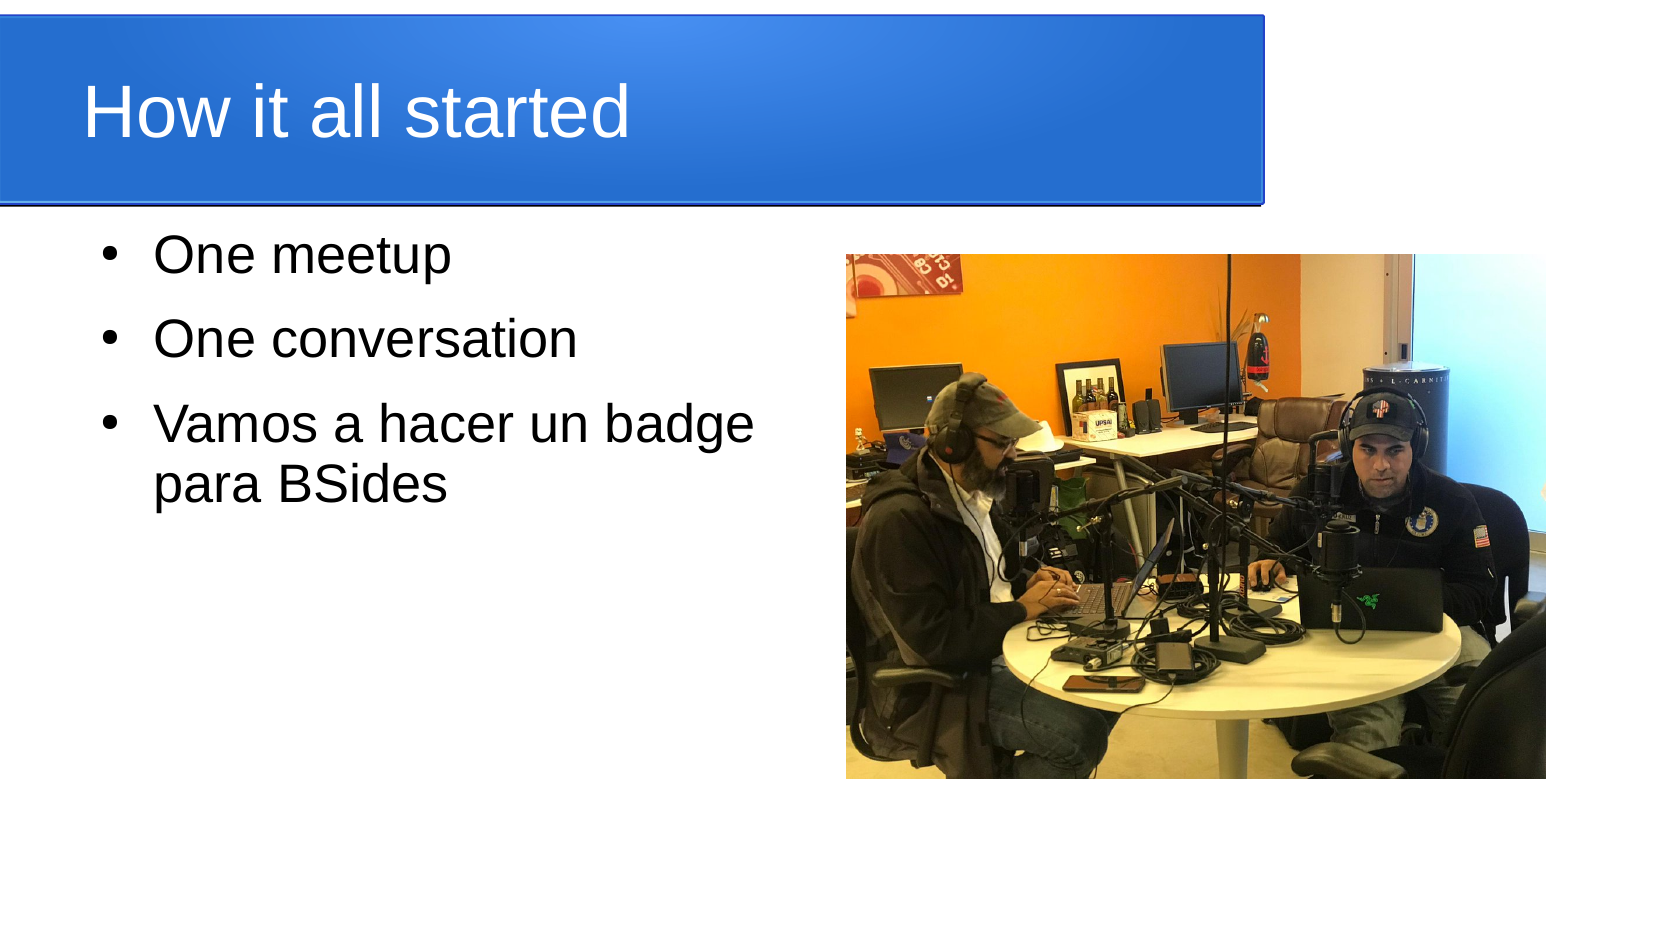

# How it all started
One meetup
One conversation
Vamos a hacer un badge para BSides